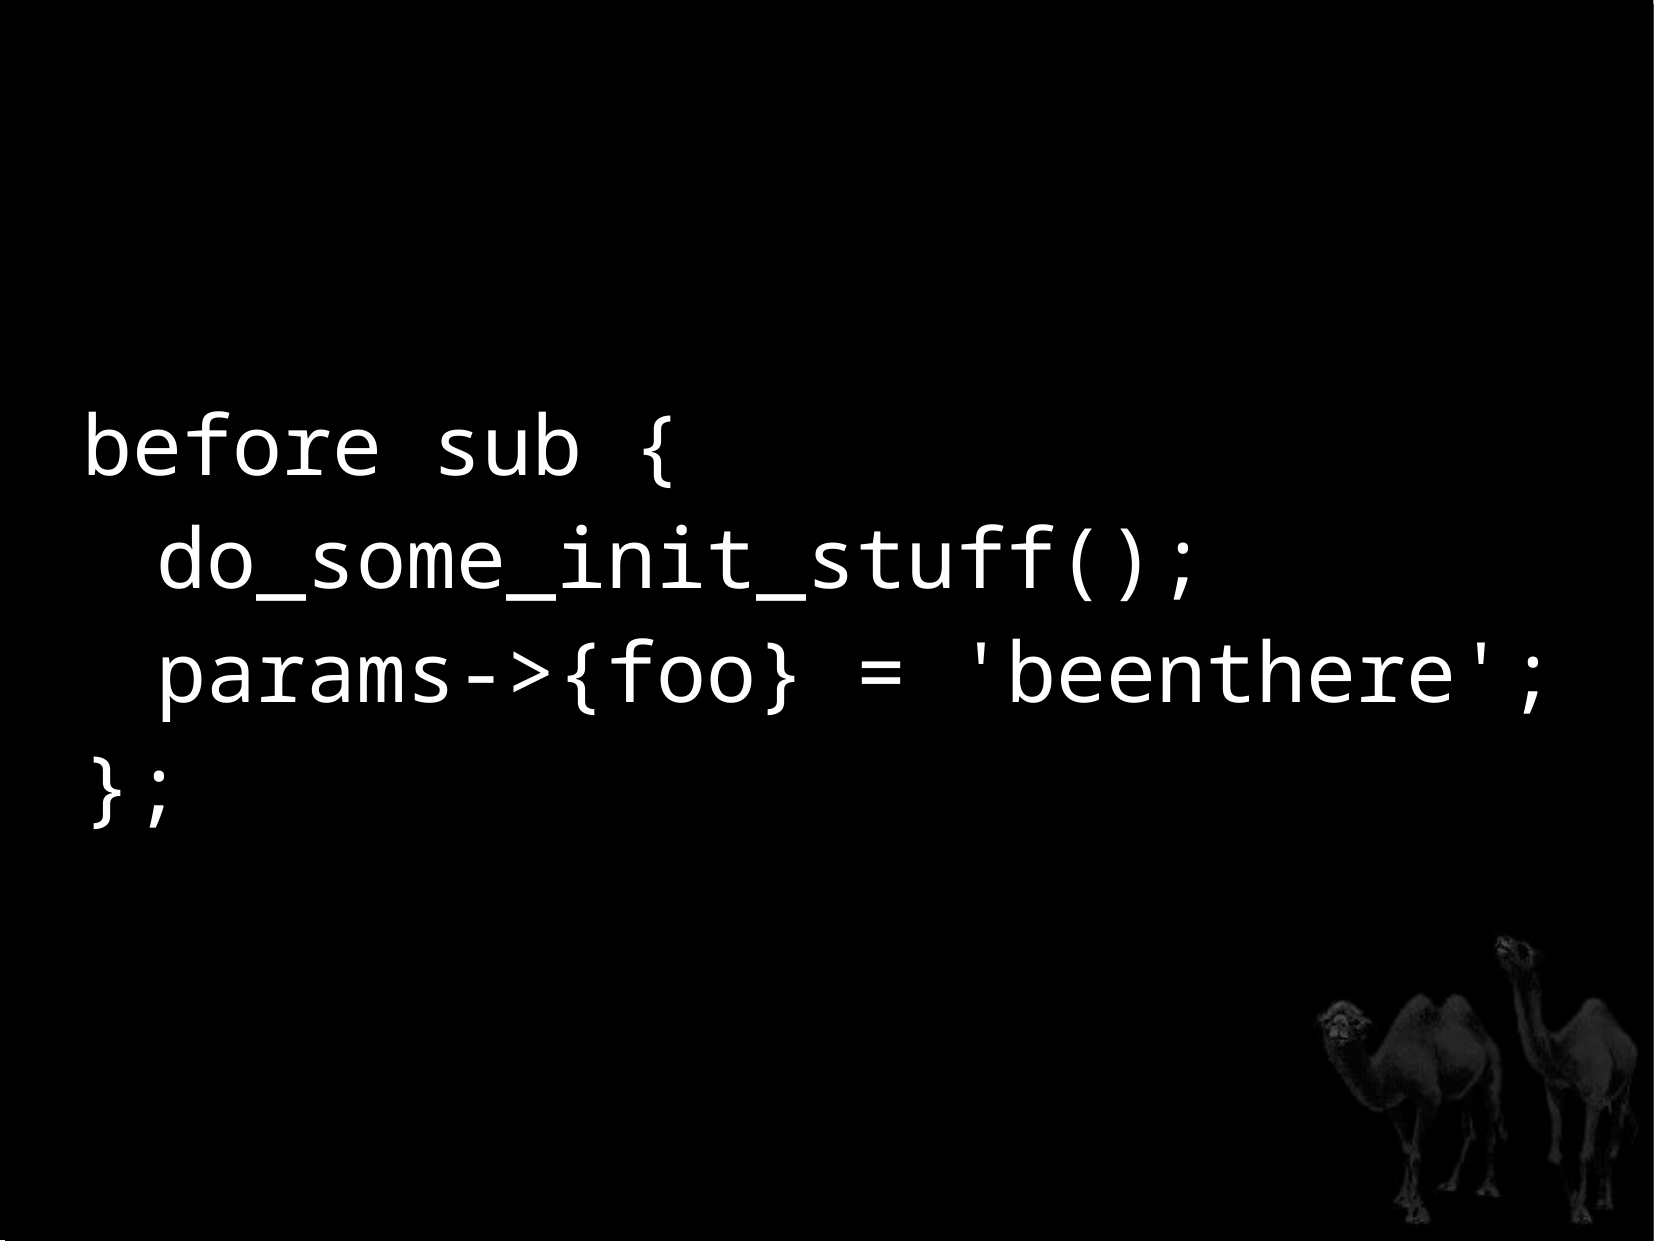

# before sub {
	do_some_init_stuff();
	params->{foo} = 'beenthere';
};